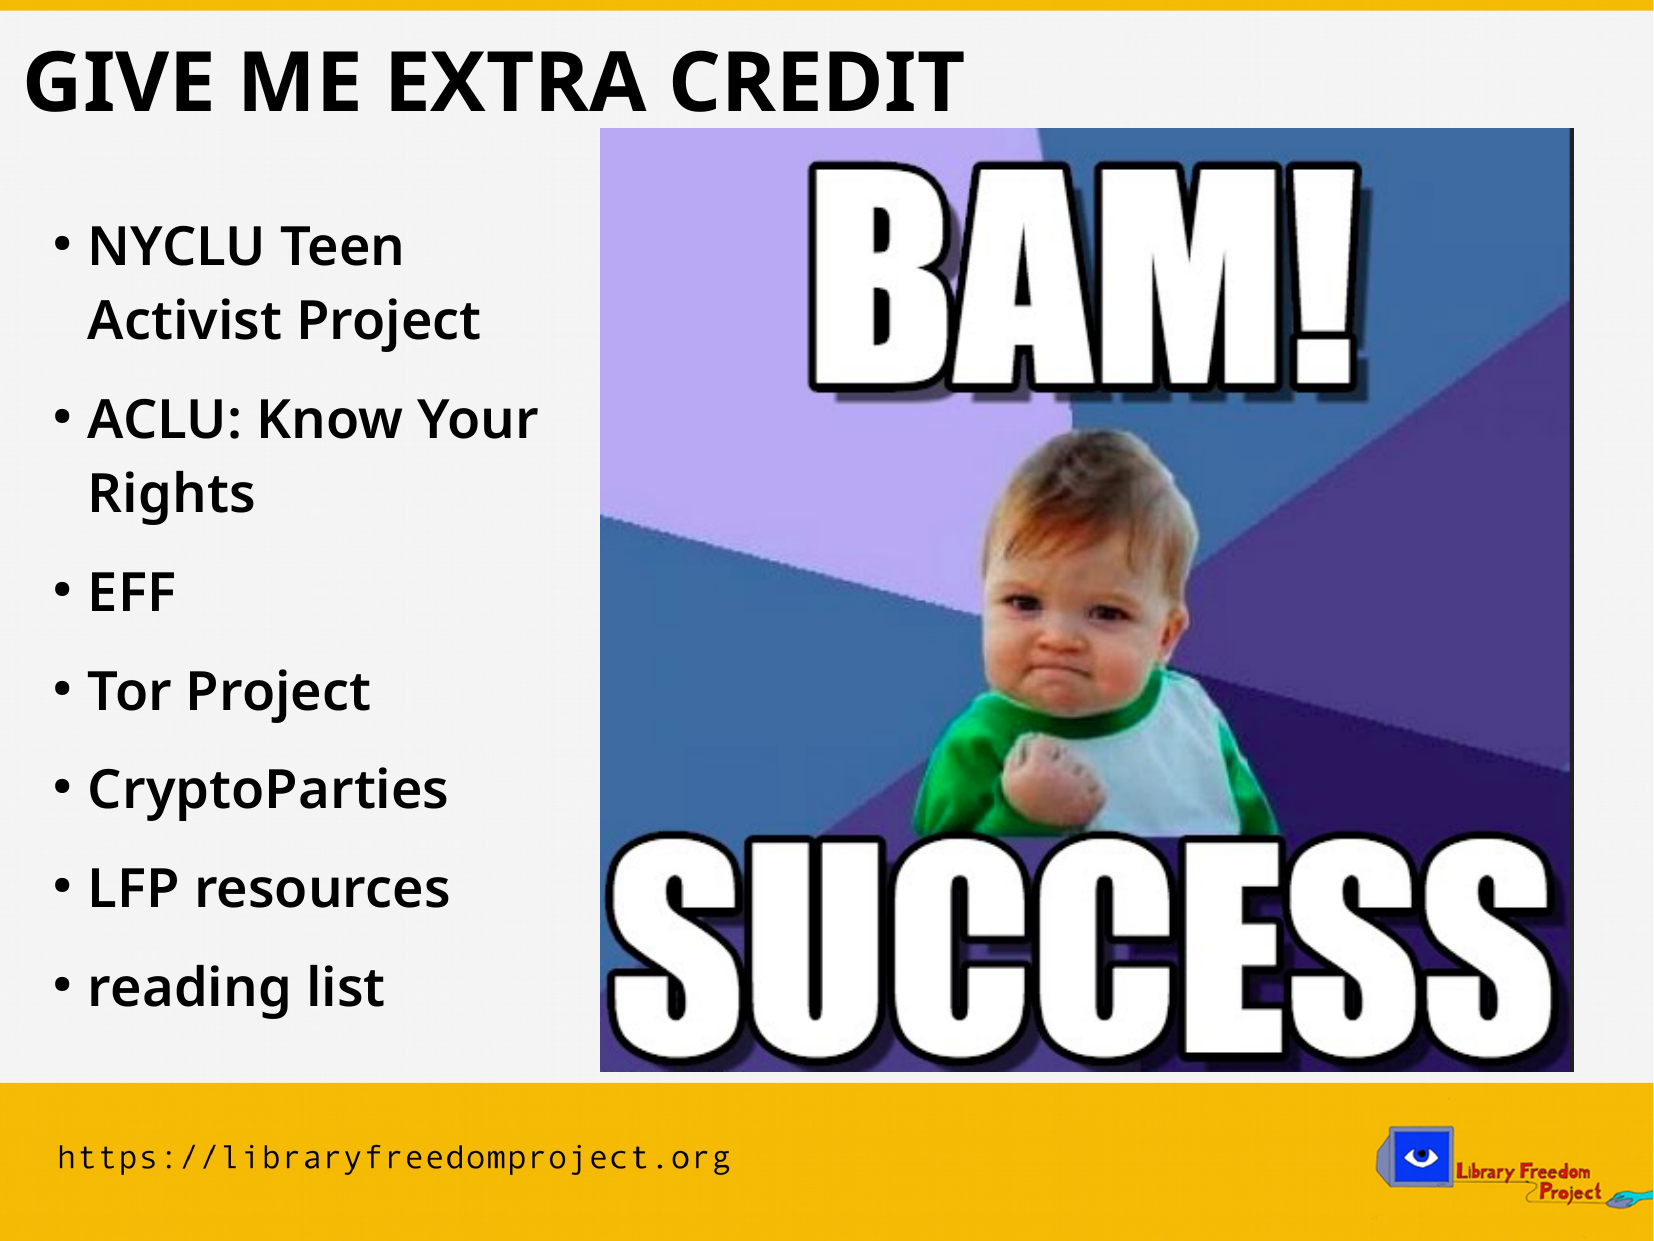

GIVE ME EXTRA CREDIT
#
NYCLU Teen Activist Project
ACLU: Know Your Rights
EFF
Tor Project
CryptoParties
LFP resources
reading list